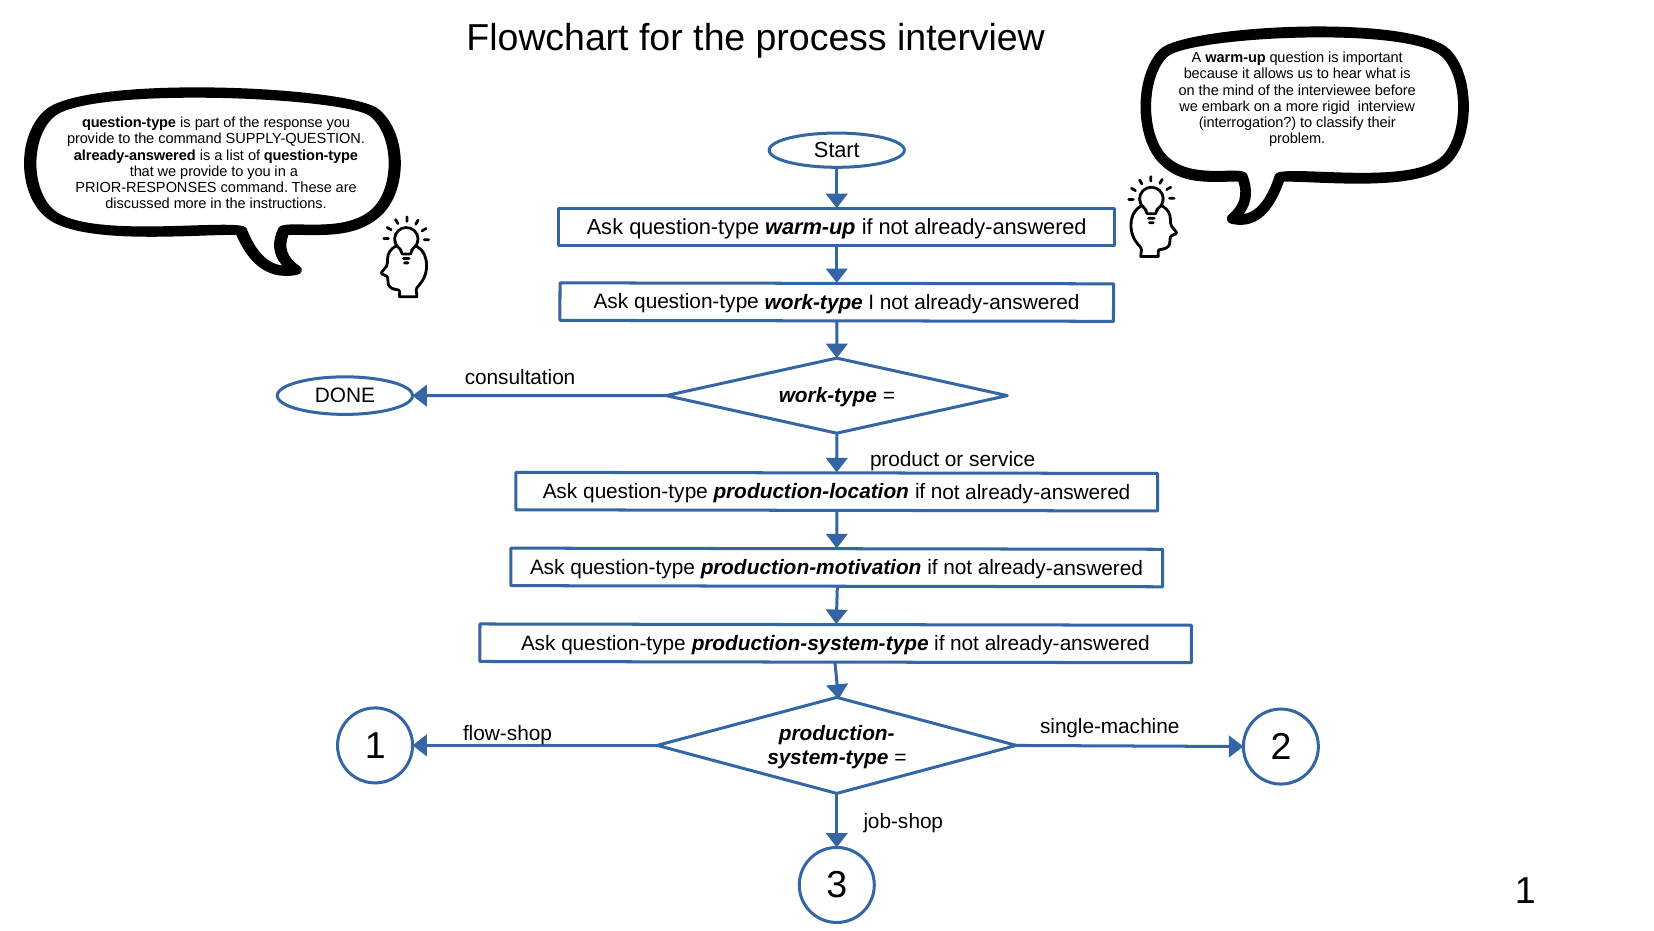

A warm-up question is important because it allows us to hear what is on the mind of the interviewee before we embark on a more rigid interview (interrogation?) to classify their problem.
Flowchart for the process interview
question-type is part of the response you provide to the command SUPPLY-QUESTION.
already-answered is a list of question-type that we provide to you in a
PRIOR-RESPONSES command. These are discussed more in the instructions.
Start
Ask question-type warm-up if not already-answered
Ask question-type work-type I not already-answered
consultation
work-type =
DONE
product or service
Ask question-type production-location if not already-answered
Ask question-type production-motivation if not already-answered
Ask question-type production-system-type if not already-answered
production-system-type =
1
single-machine
2
flow-shop
job-shop
3